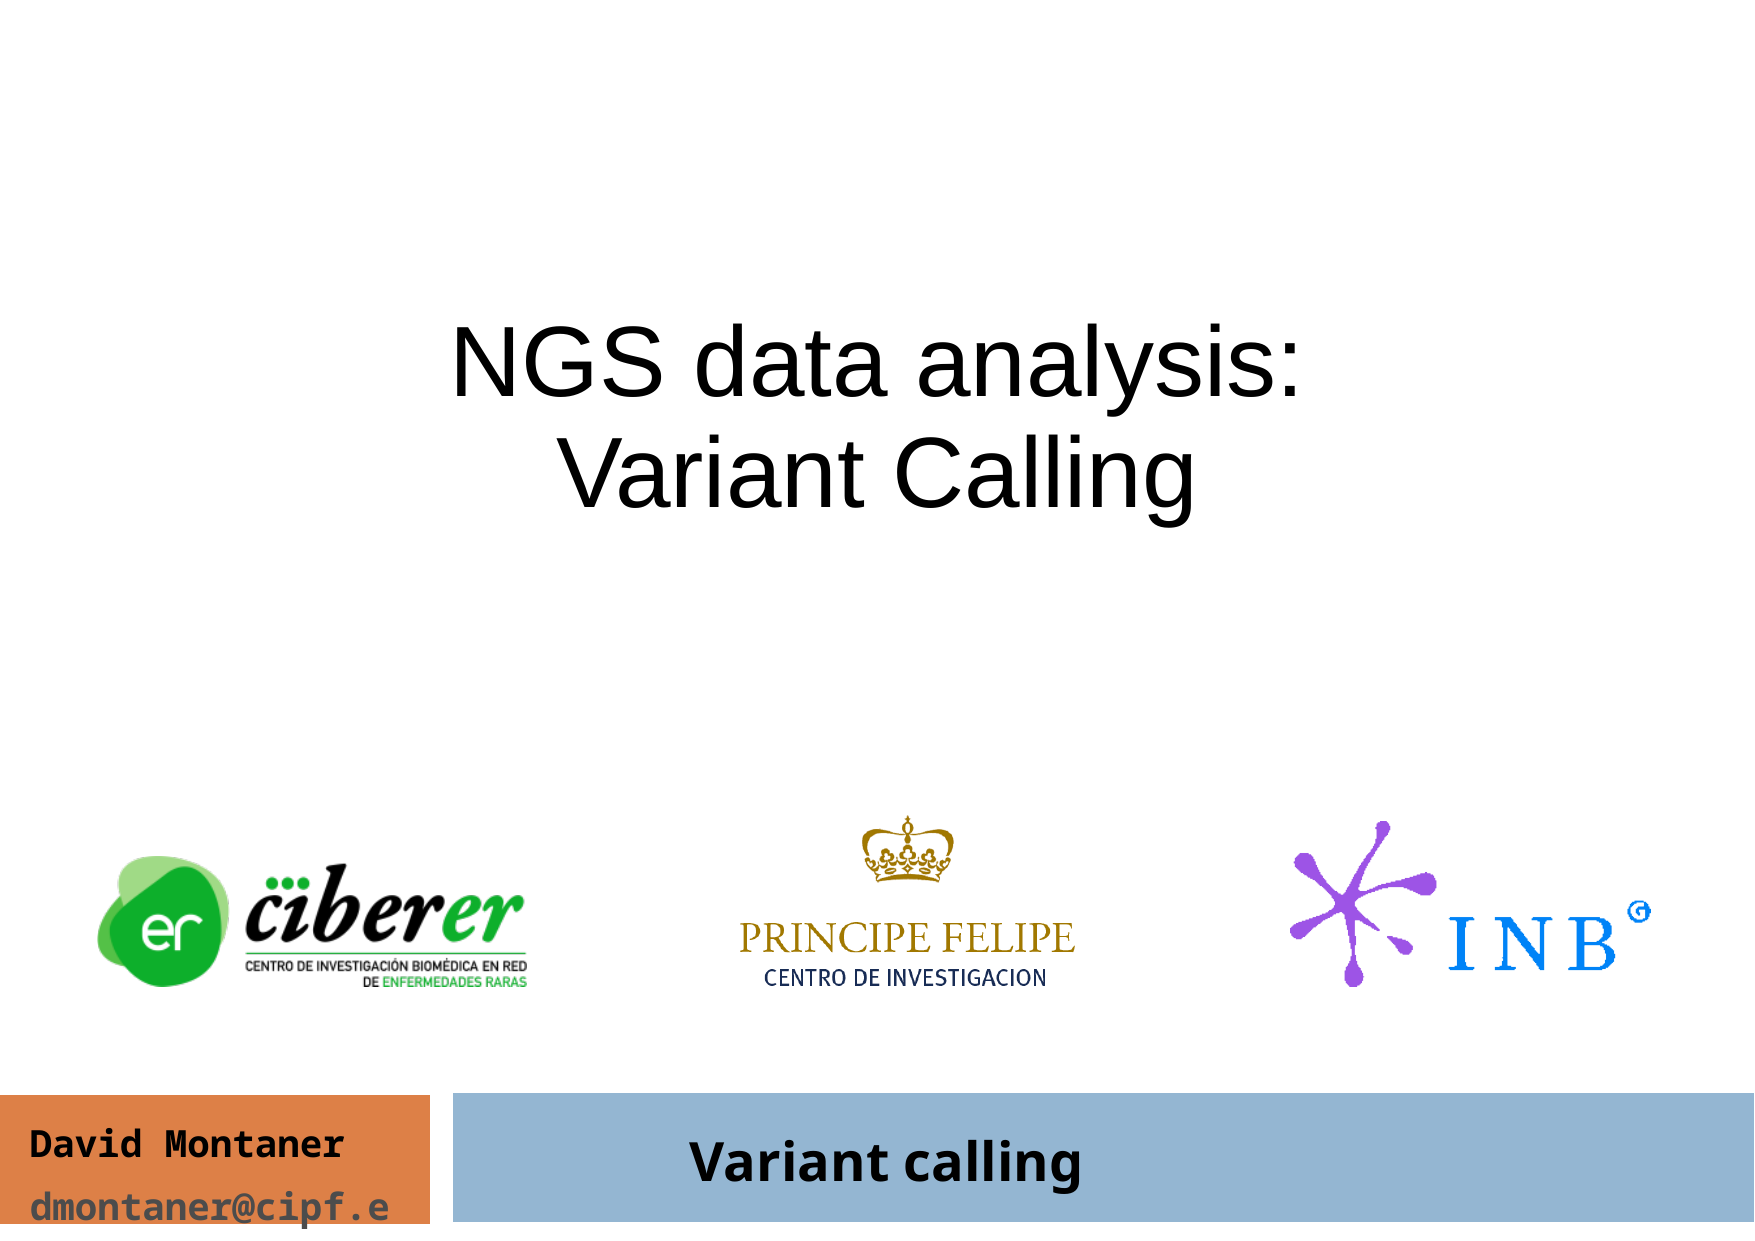

# NGS data analysis: Variant Calling
David Montaner
dmontaner@cipf.es
Variant calling